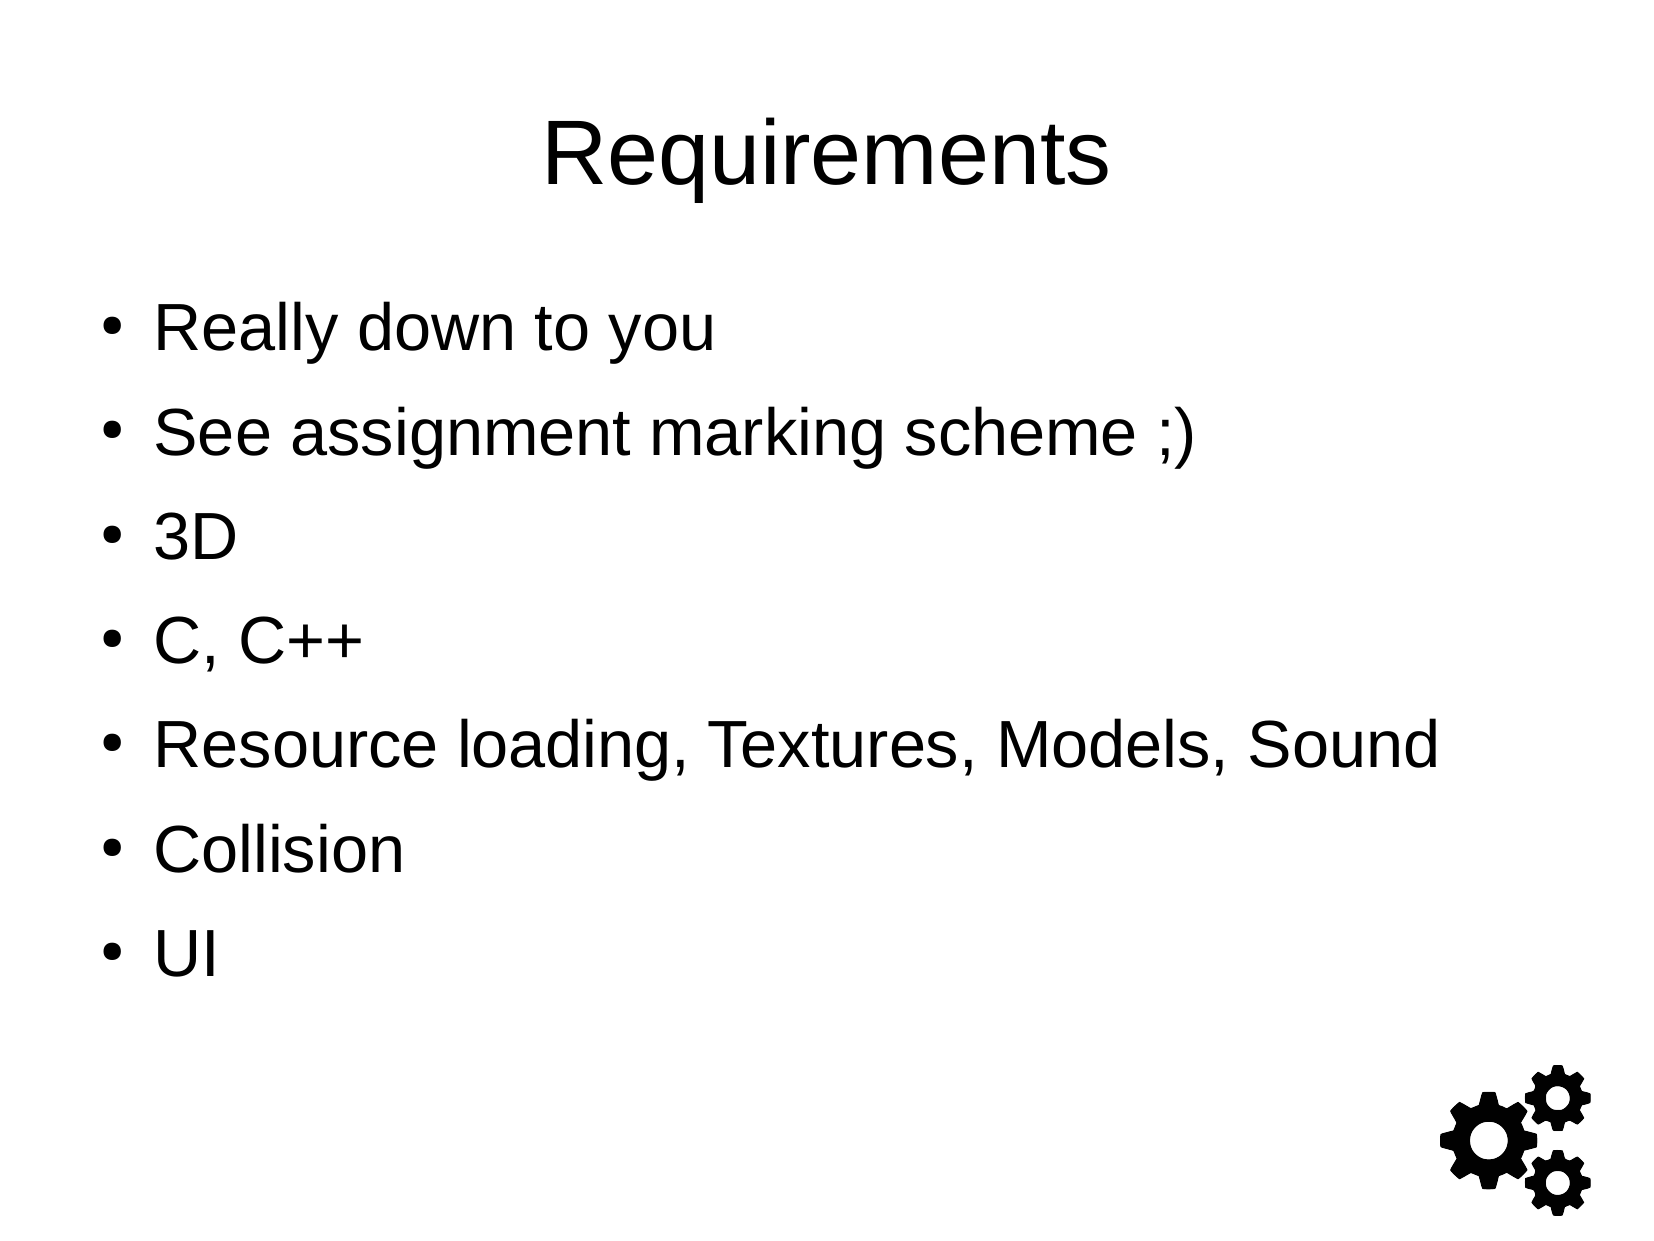

# Requirements
Really down to you
See assignment marking scheme ;)
3D
C, C++
Resource loading, Textures, Models, Sound
Collision
UI